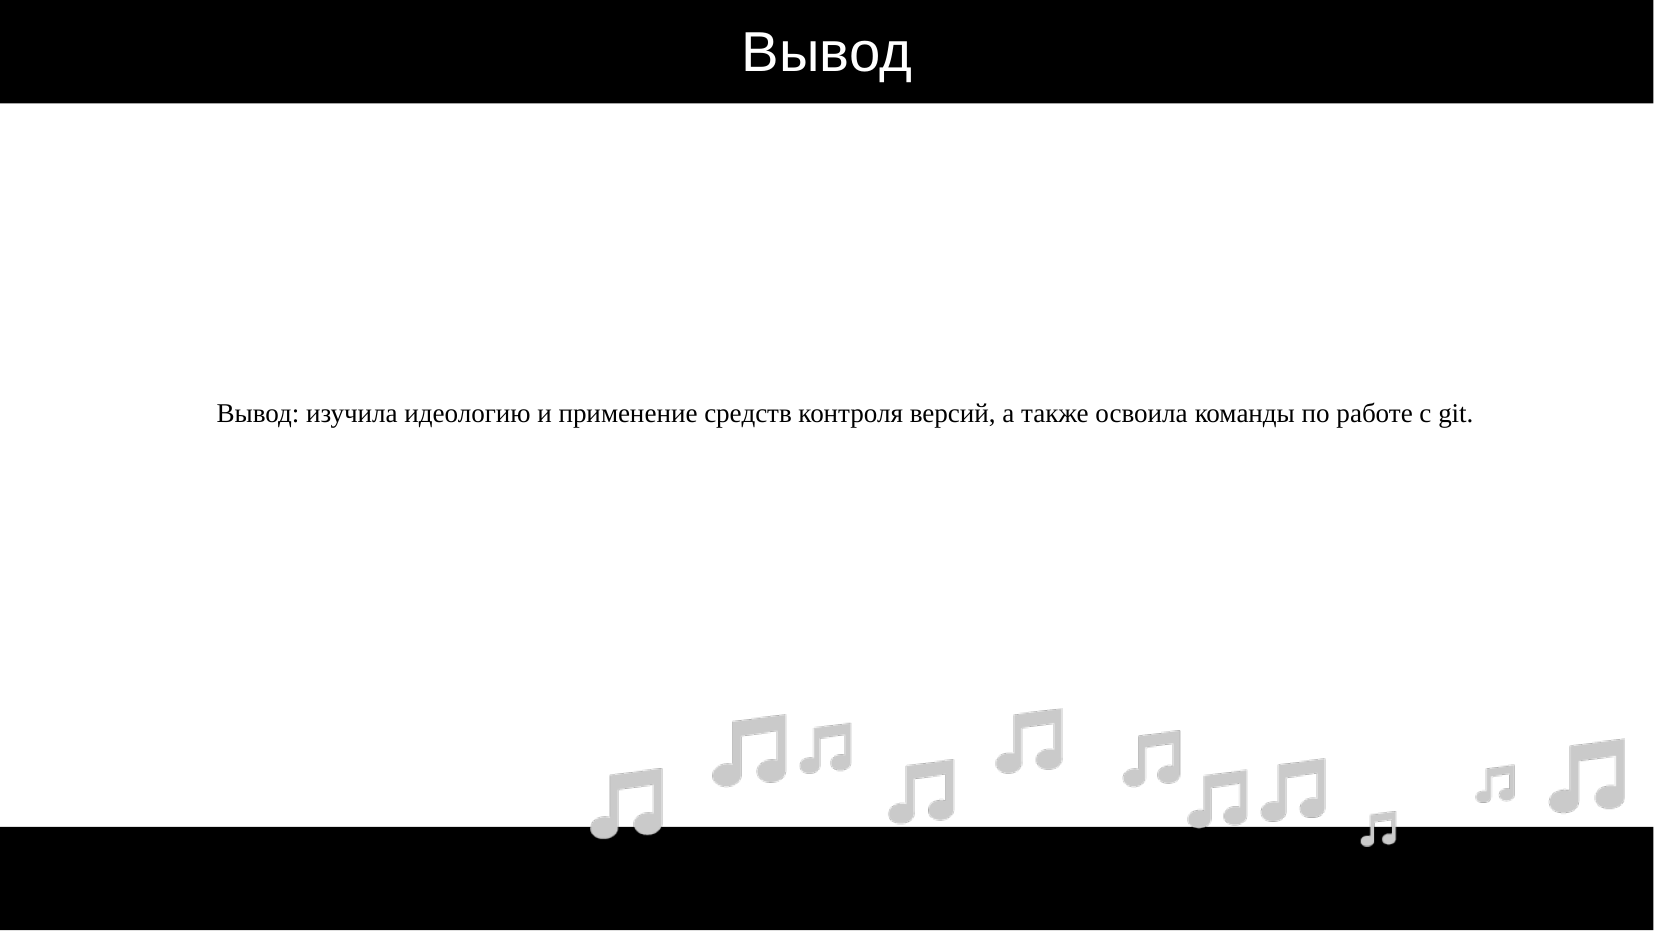

# Вывод
Вывод: изучила идеологию и применение средств контроля версий, а также освоила команды по работе с git.